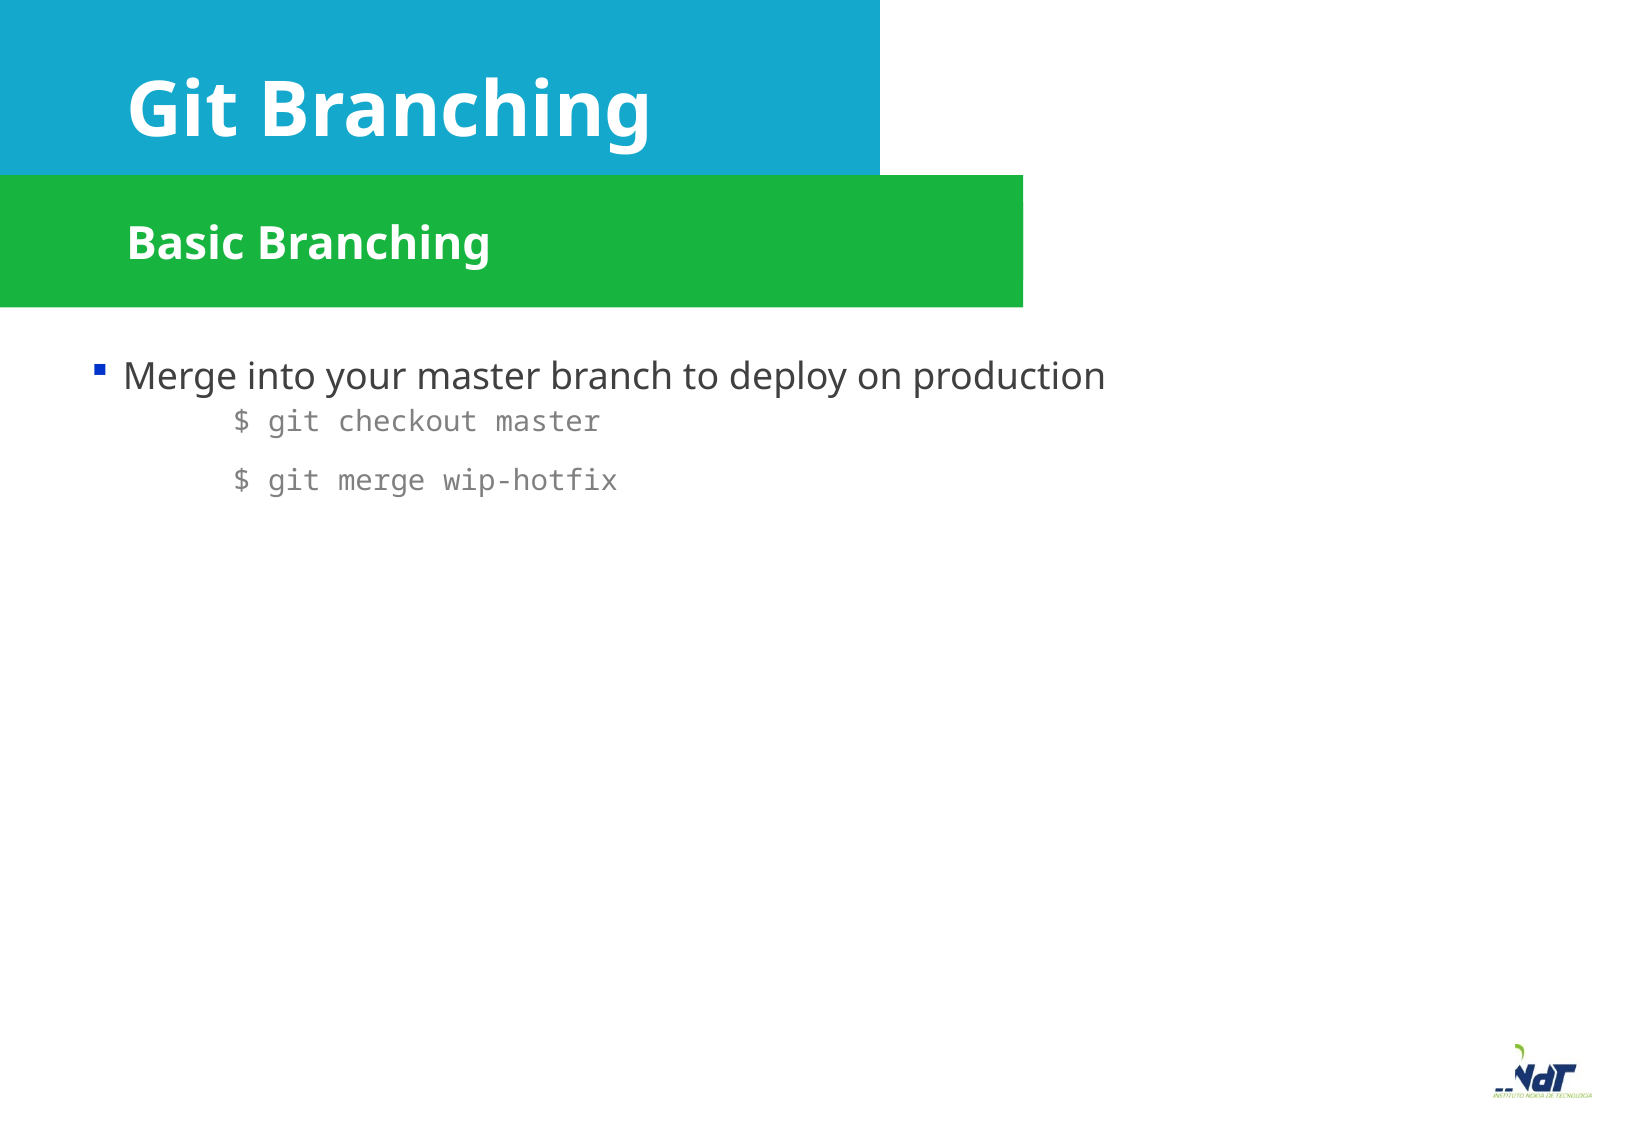

# Git Branching
Basic Branching
Merge into your master branch to deploy on production
$ git checkout master
$ git merge wip-hotfix